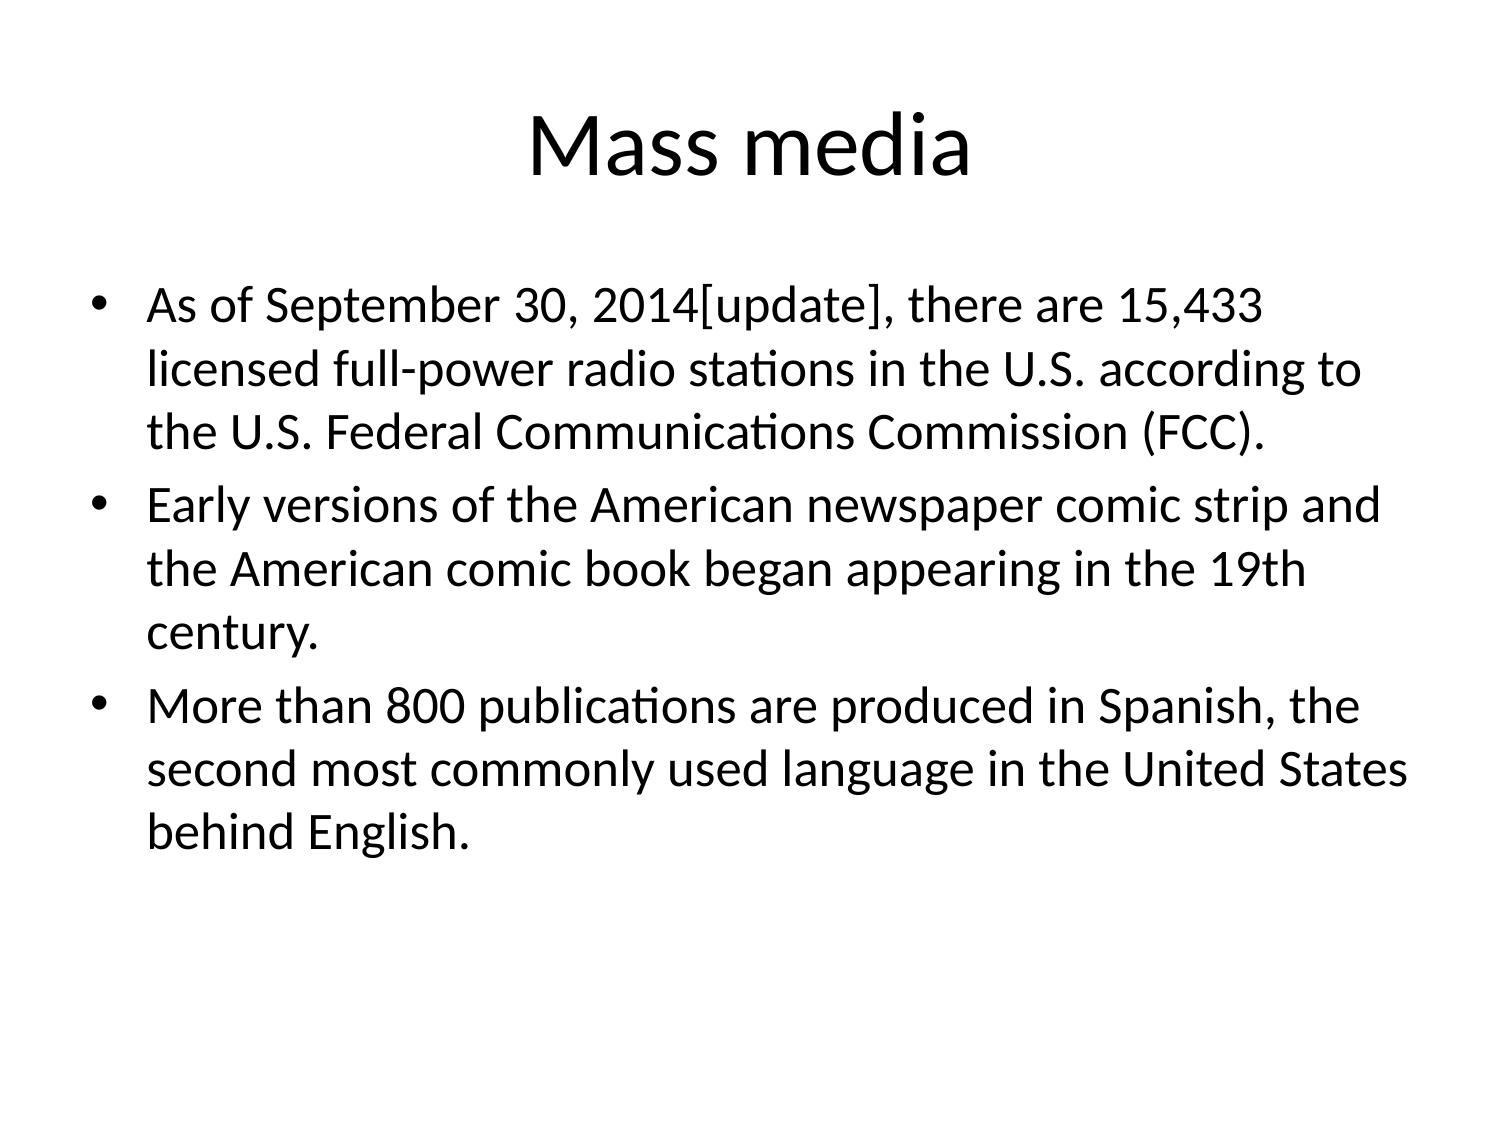

# Mass media
As of September 30, 2014[update], there are 15,433 licensed full-power radio stations in the U.S. according to the U.S. Federal Communications Commission (FCC).
Early versions of the American newspaper comic strip and the American comic book began appearing in the 19th century.
More than 800 publications are produced in Spanish, the second most commonly used language in the United States behind English.